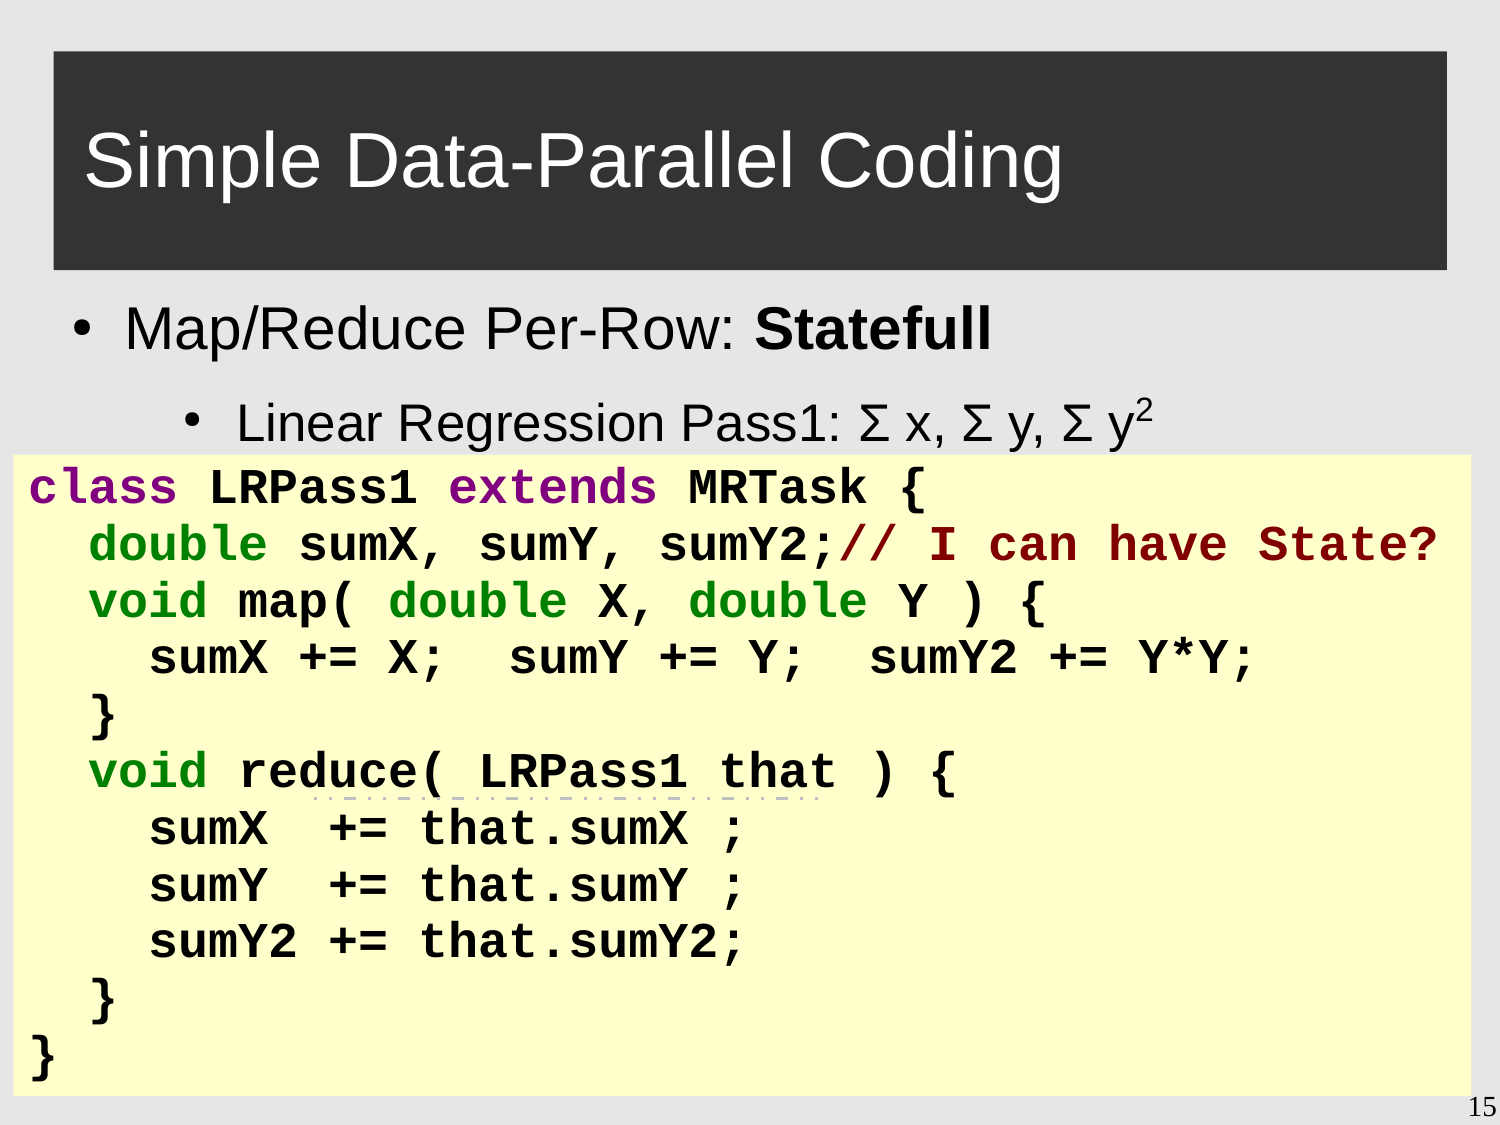

# Simple Data-Parallel Coding
Map/Reduce Per-Row: Statefull
Linear Regression Pass1: Σ x, Σ y, Σ y2
class LRPass1 extends MRTask {
 double sumX, sumY, sumY2;// I can have State?
 void map( double X, double Y ) {
 sumX += X; sumY += Y; sumY2 += Y*Y;
 }
 void reduce( LRPass1 that ) {
 sumX += that.sumX ;
 sumY += that.sumY ;
 sumY2 += that.sumY2;
 }
}
15